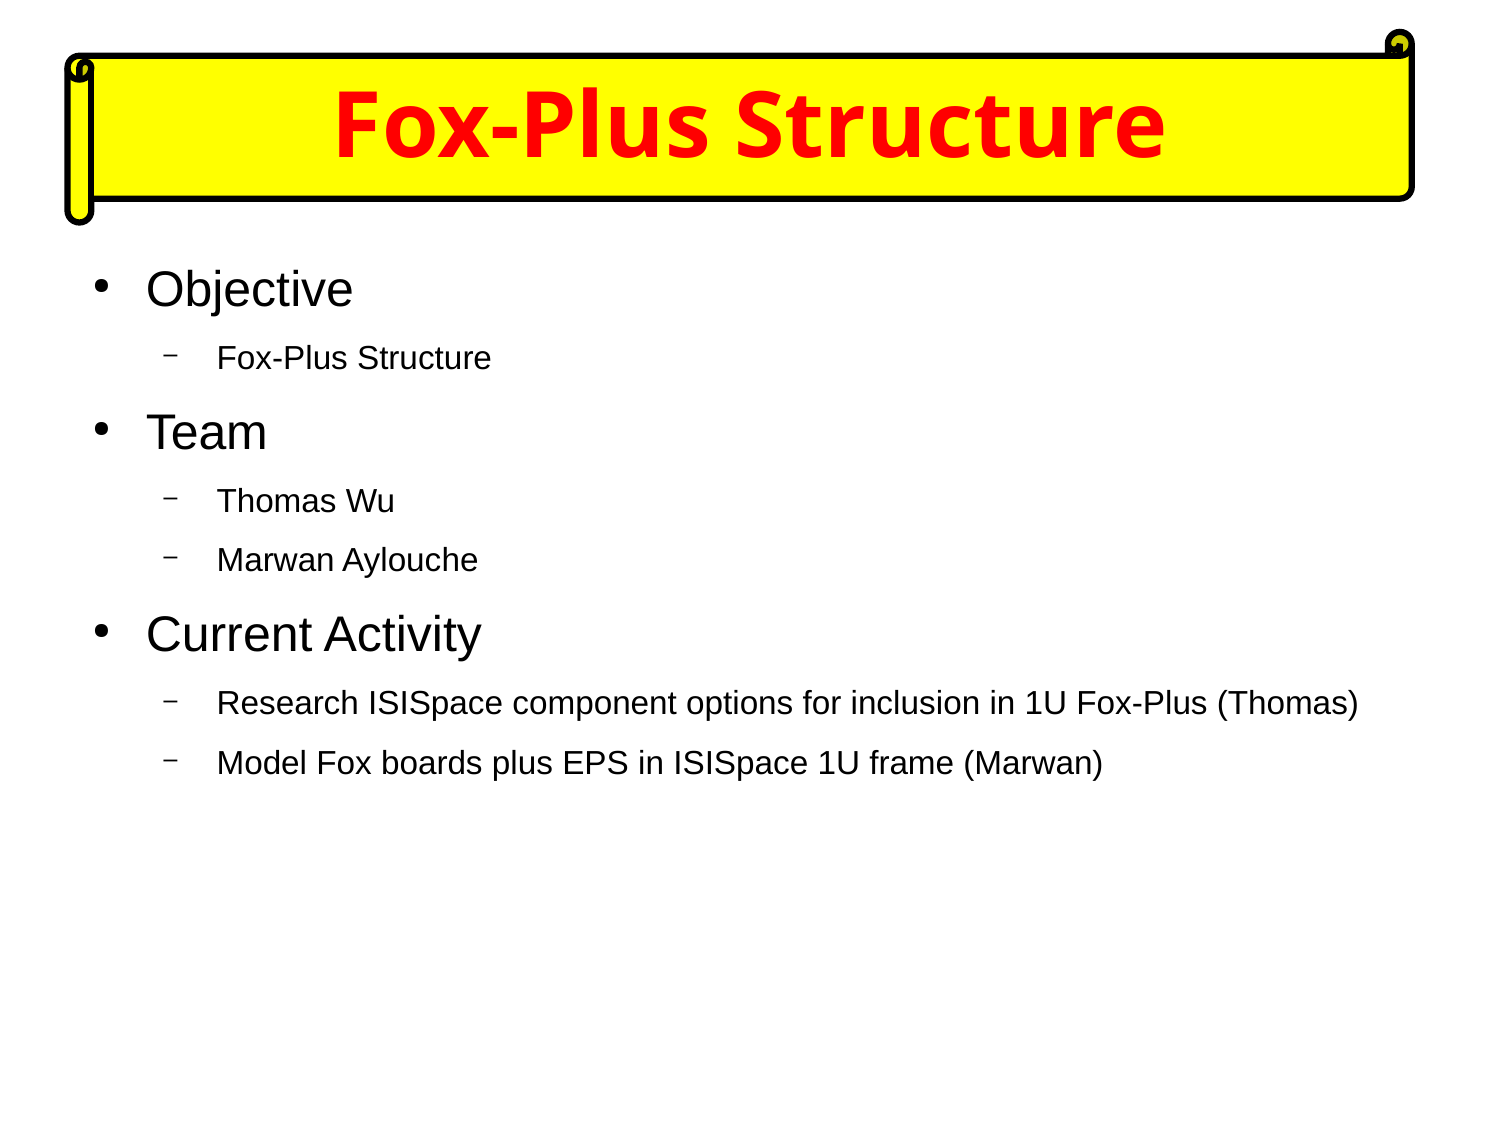

Fox-Plus Structure
# Objective
Fox-Plus Structure
Team
Thomas Wu
Marwan Aylouche
Current Activity
Research ISISpace component options for inclusion in 1U Fox-Plus (Thomas)
Model Fox boards plus EPS in ISISpace 1U frame (Marwan)